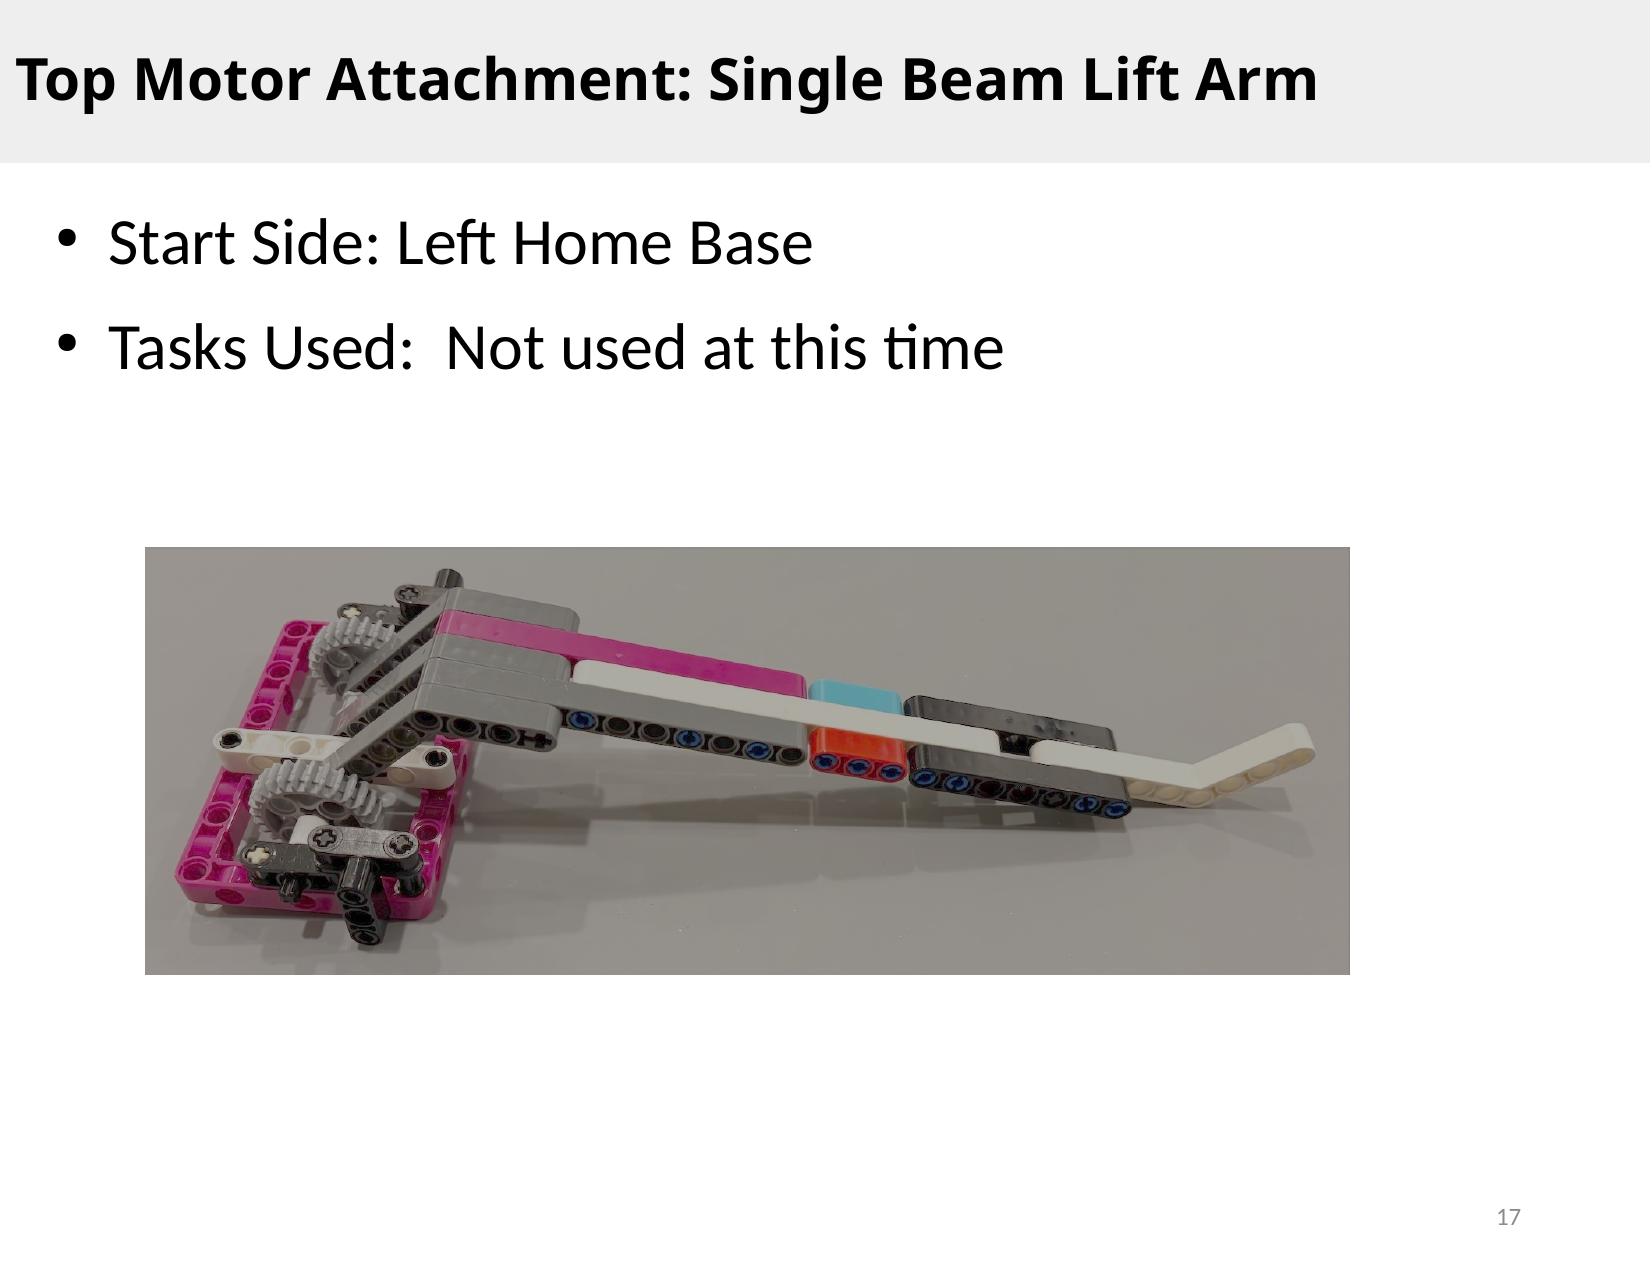

Top Motor Attachment: Single Beam Lift Arm
# Start Side: Left Home Base
Tasks Used: Not used at this time
17